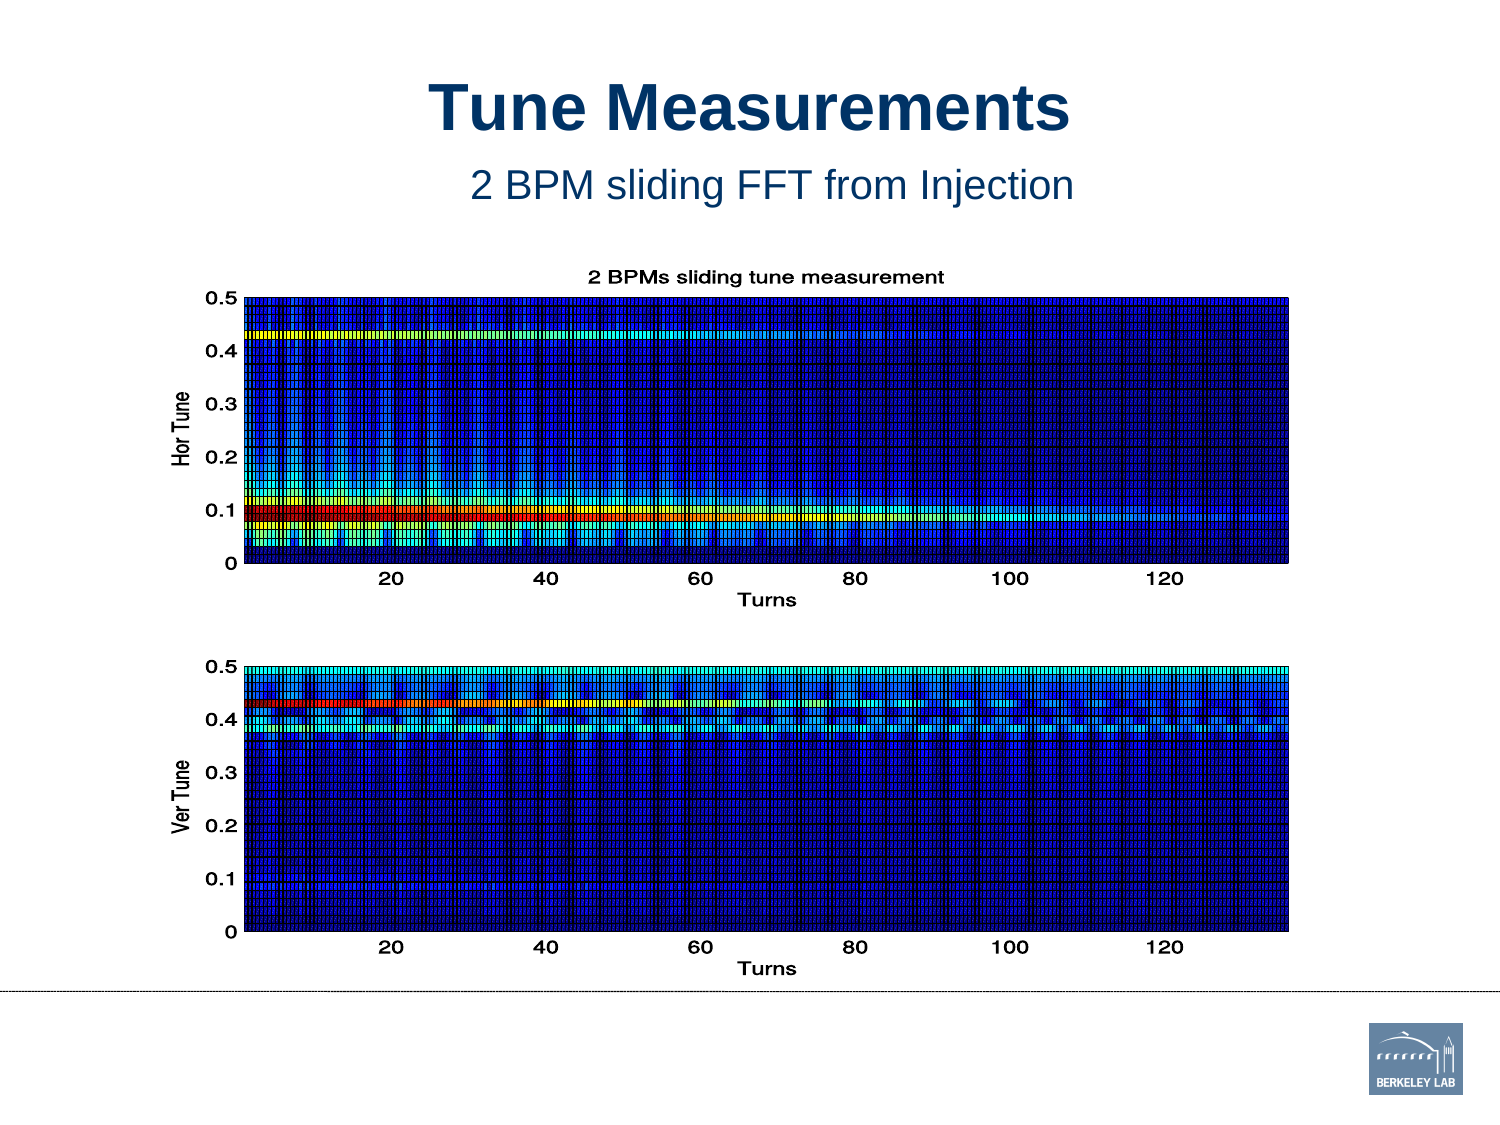

# Tune Measurements
2 BPM sliding FFT from Injection